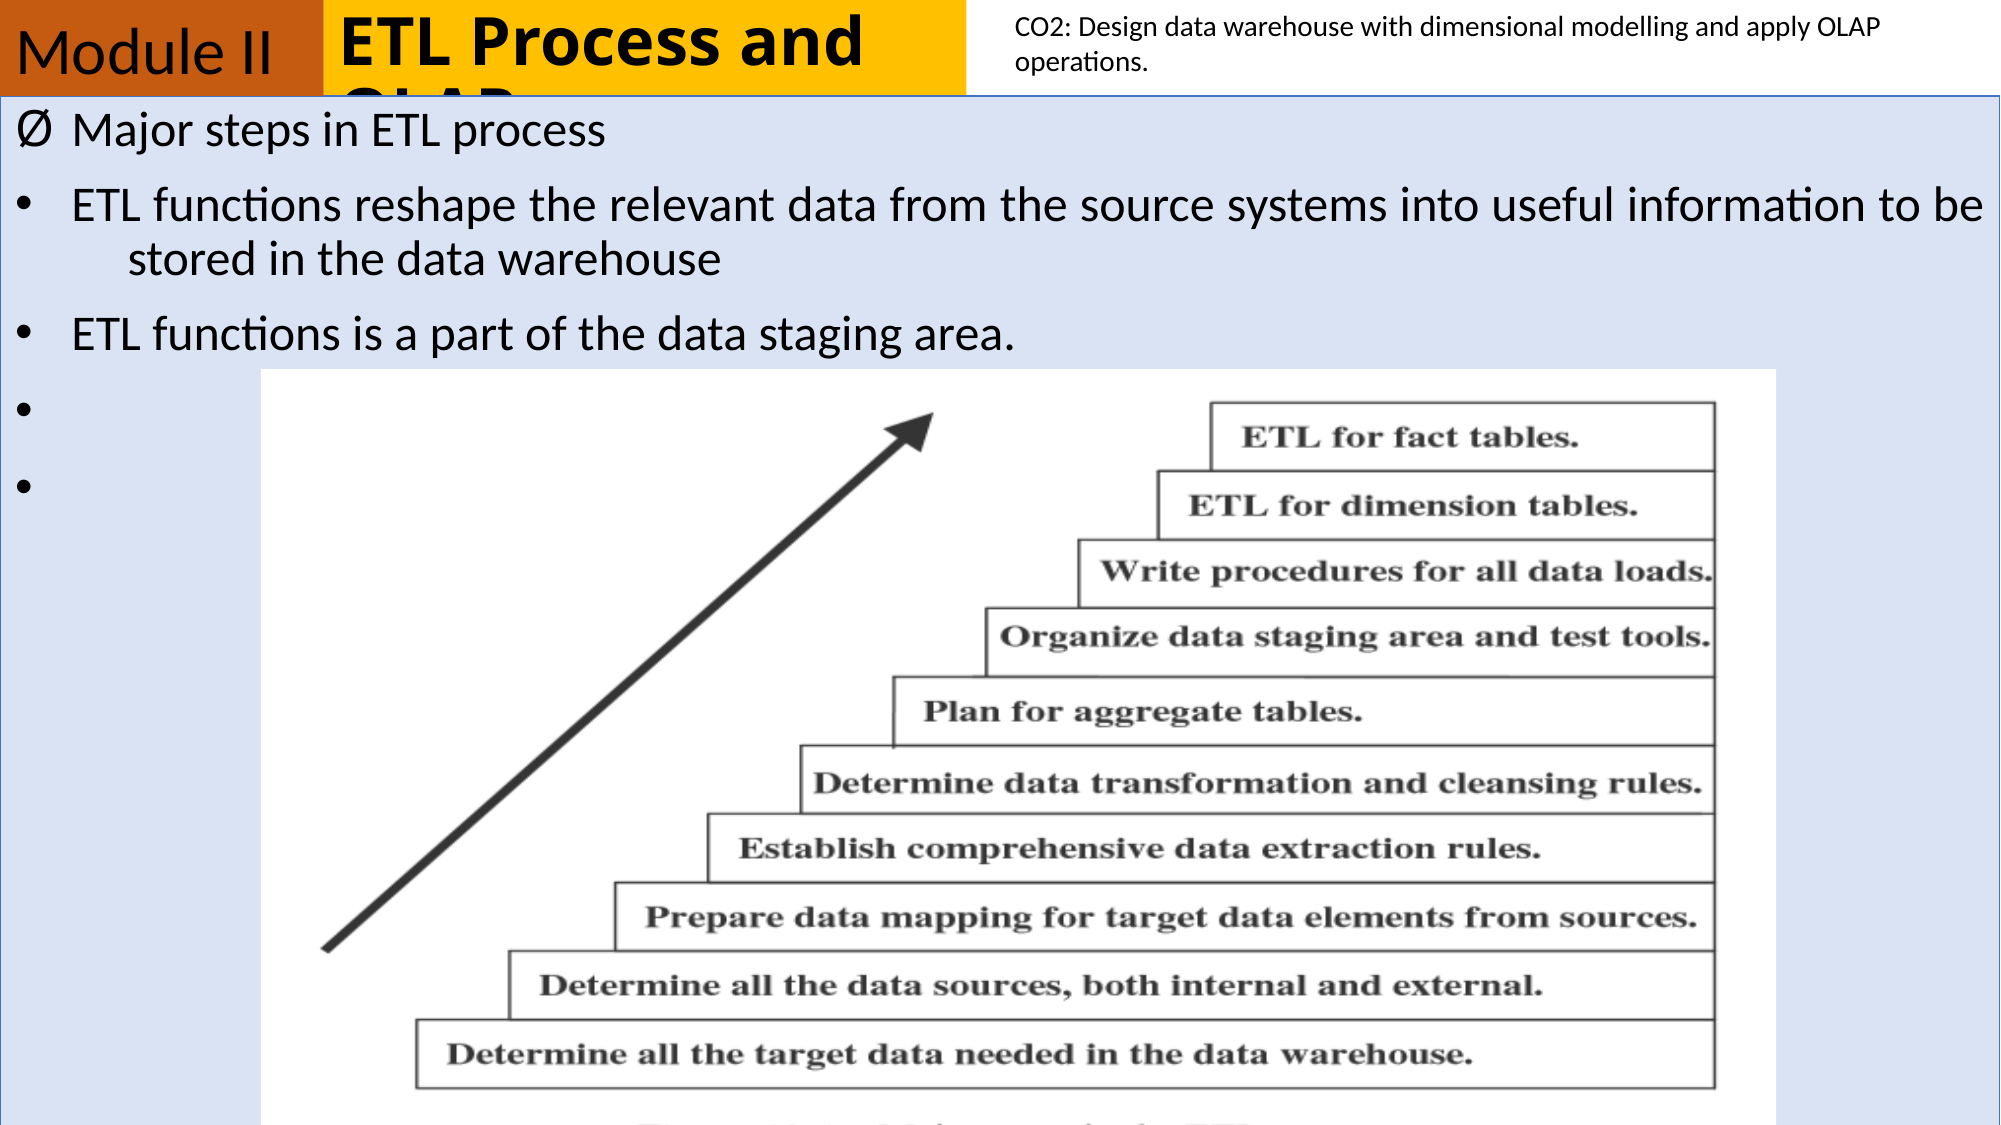

Module II
# ETL Process and OLAP:
CO2: Design data warehouse with dimensional modelling and apply OLAP operations.
Major steps in ETL process
ETL functions reshape the relevant data from the source systems into useful information to be stored in the data warehouse
ETL functions is a part of the data staging area.